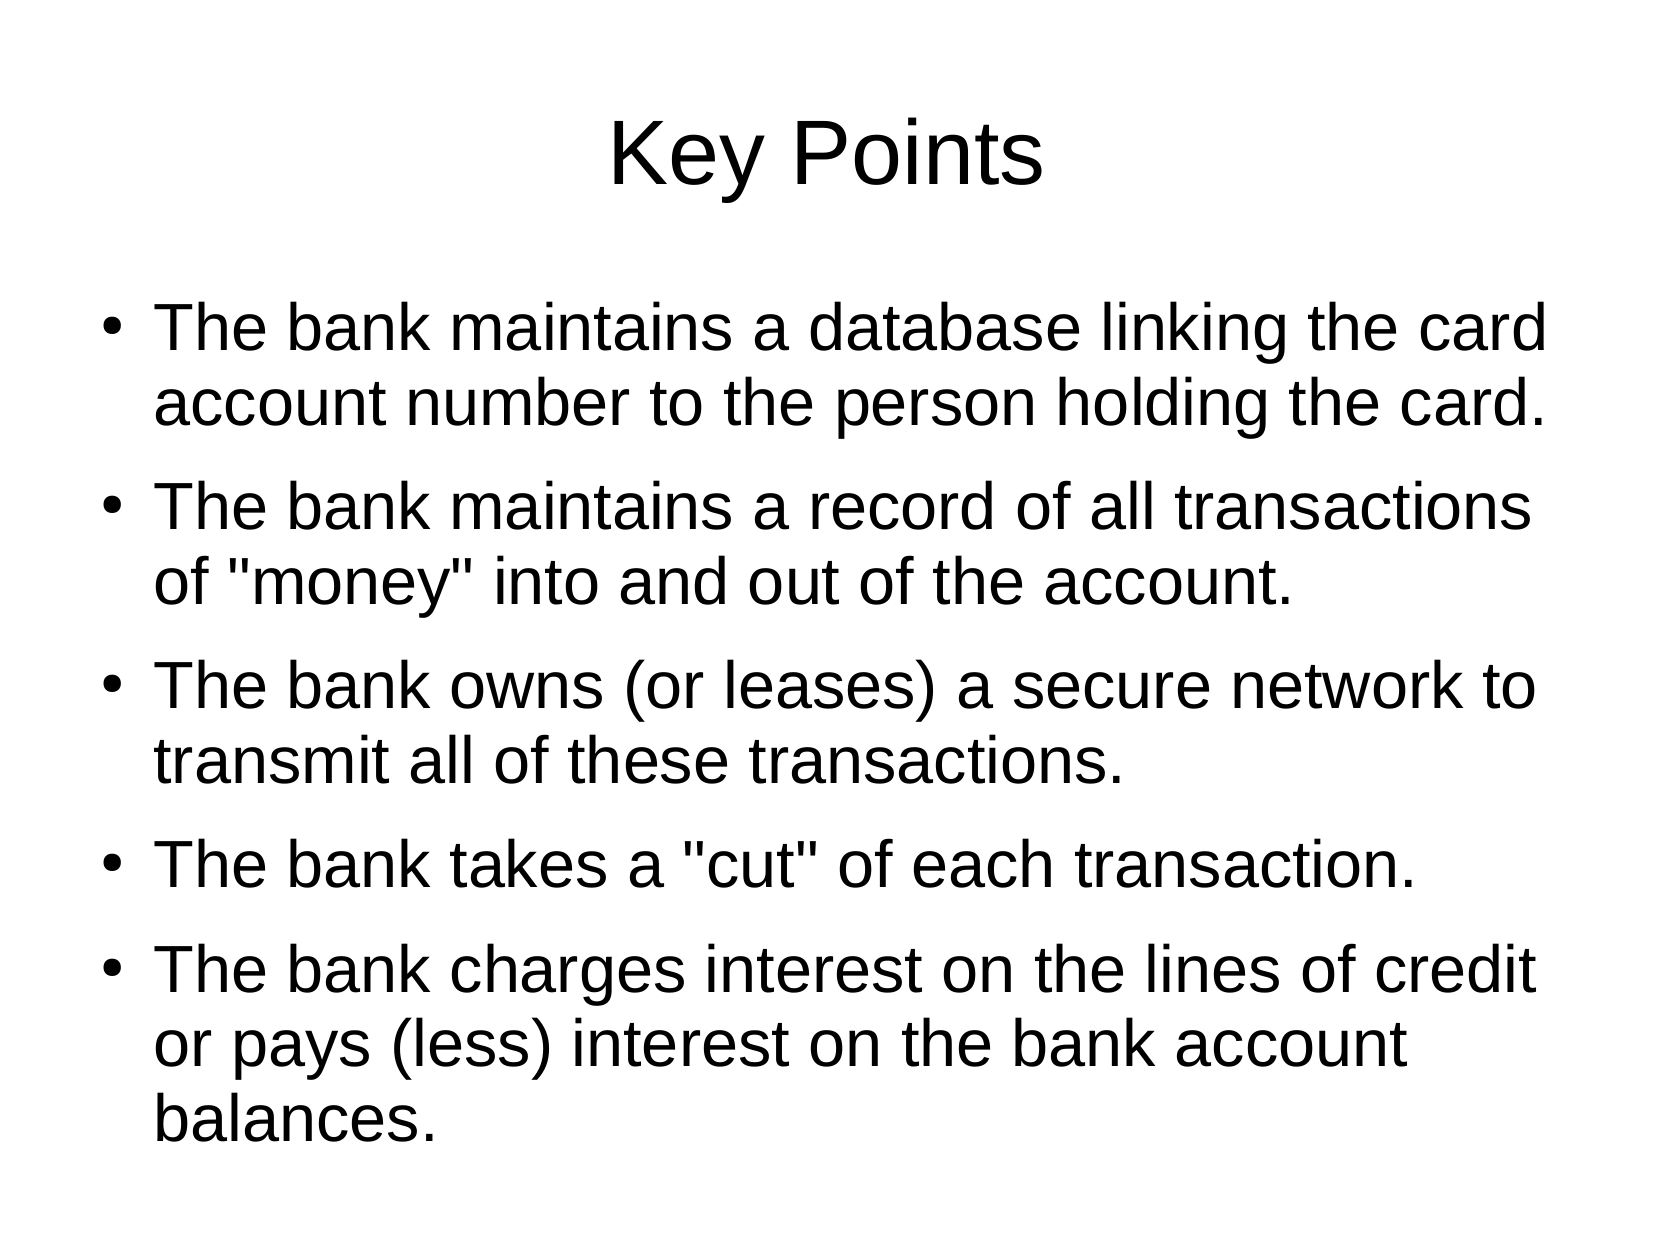

# Key Points
The bank maintains a database linking the card account number to the person holding the card.
The bank maintains a record of all transactions of "money" into and out of the account.
The bank owns (or leases) a secure network to transmit all of these transactions.
The bank takes a "cut" of each transaction.
The bank charges interest on the lines of credit or pays (less) interest on the bank account balances.